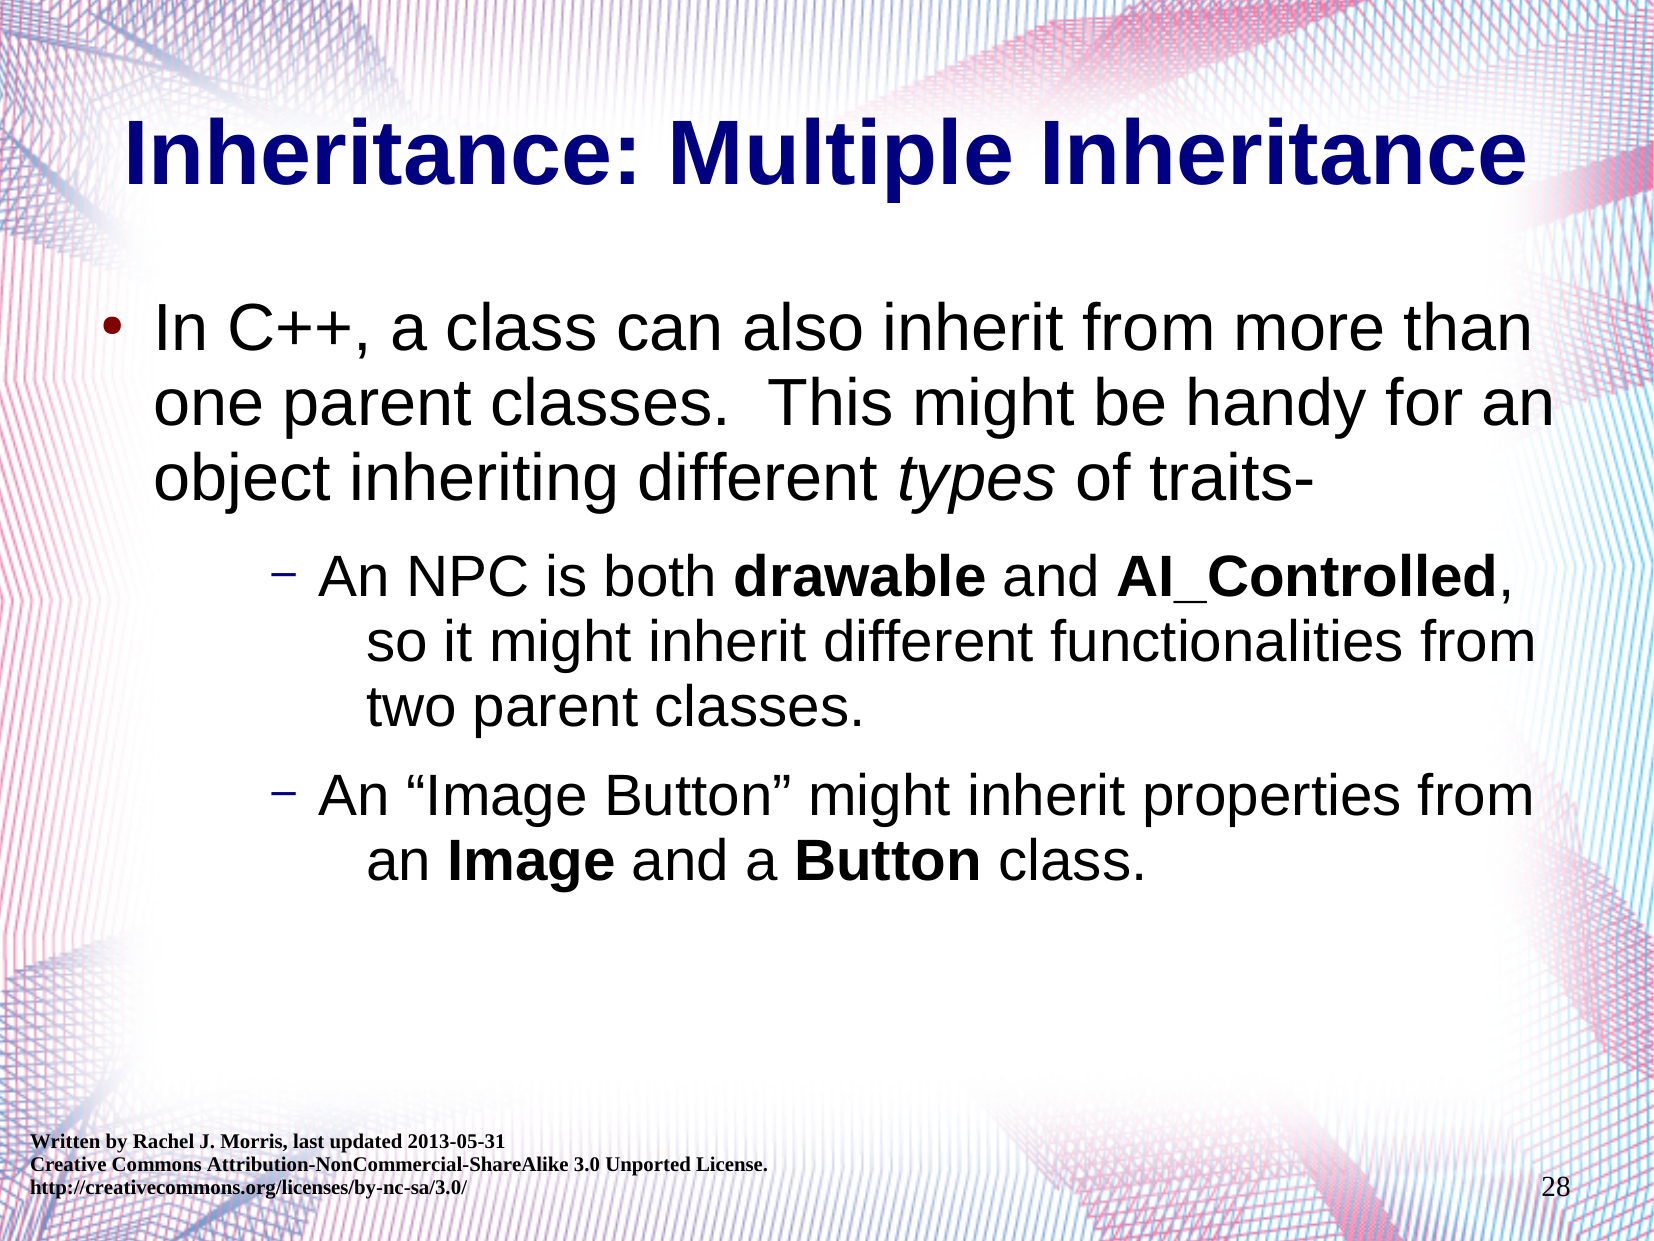

# Inheritance: Multiple Inheritance
In C++, a class can also inherit from more than one parent classes. This might be handy for an object inheriting different types of traits-
An NPC is both drawable and AI_Controlled, so it might inherit different functionalities from two parent classes.
An “Image Button” might inherit properties from an Image and a Button class.
28